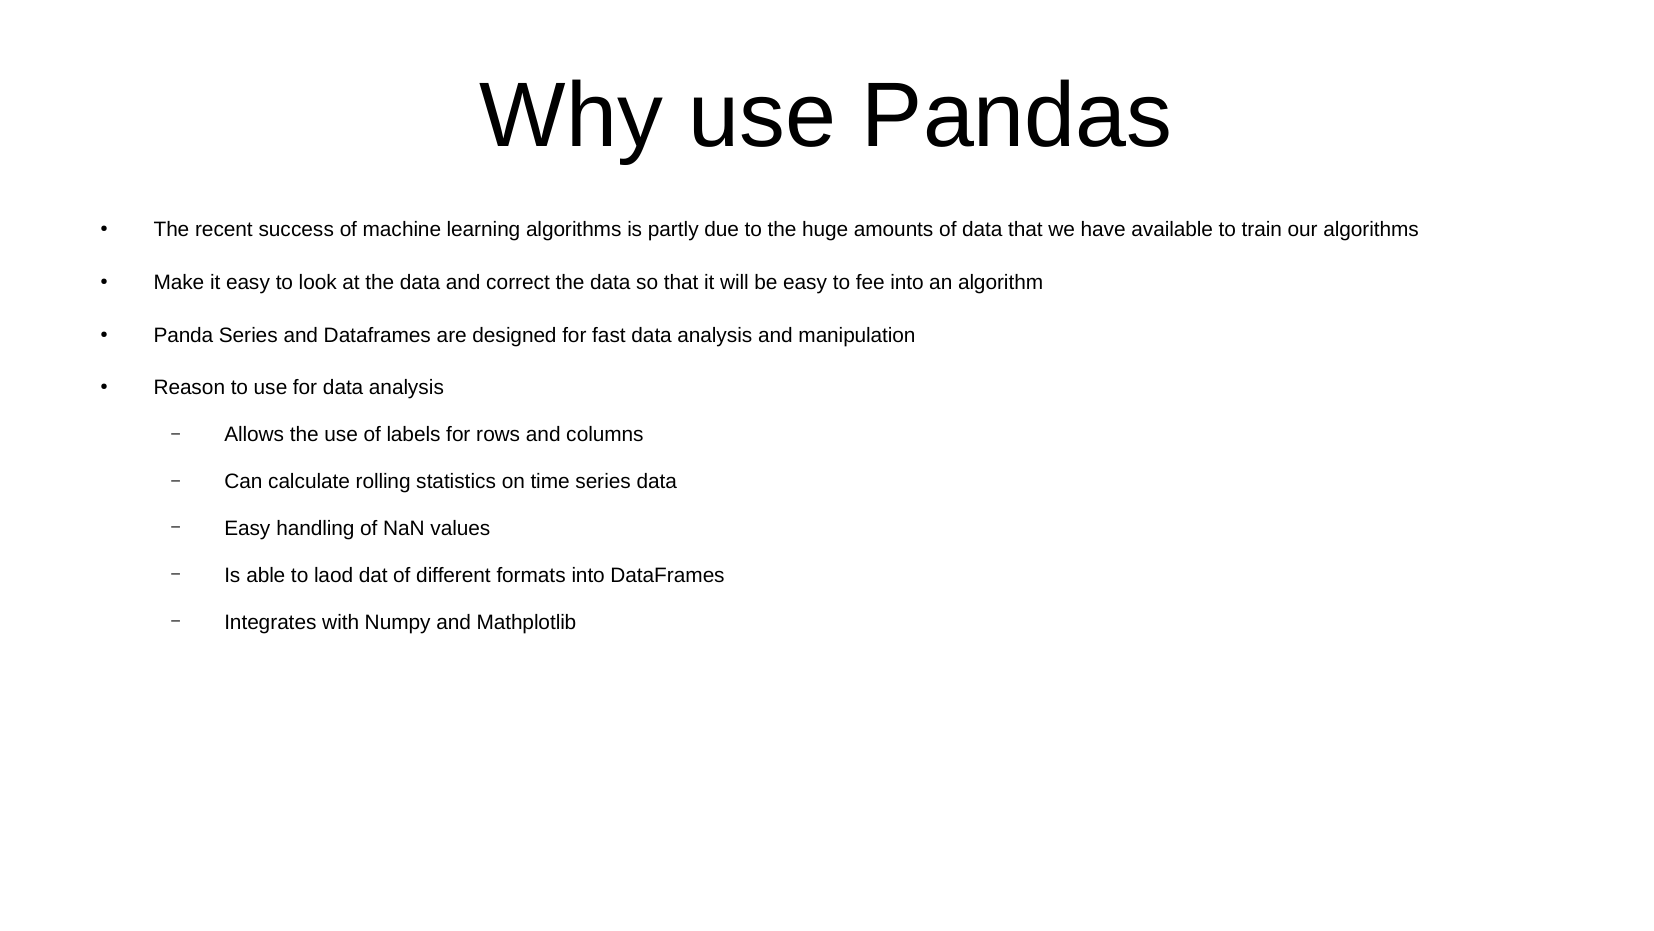

# Why use Pandas
The recent success of machine learning algorithms is partly due to the huge amounts of data that we have available to train our algorithms
Make it easy to look at the data and correct the data so that it will be easy to fee into an algorithm
Panda Series and Dataframes are designed for fast data analysis and manipulation
Reason to use for data analysis
Allows the use of labels for rows and columns
Can calculate rolling statistics on time series data
Easy handling of NaN values
Is able to laod dat of different formats into DataFrames
Integrates with Numpy and Mathplotlib